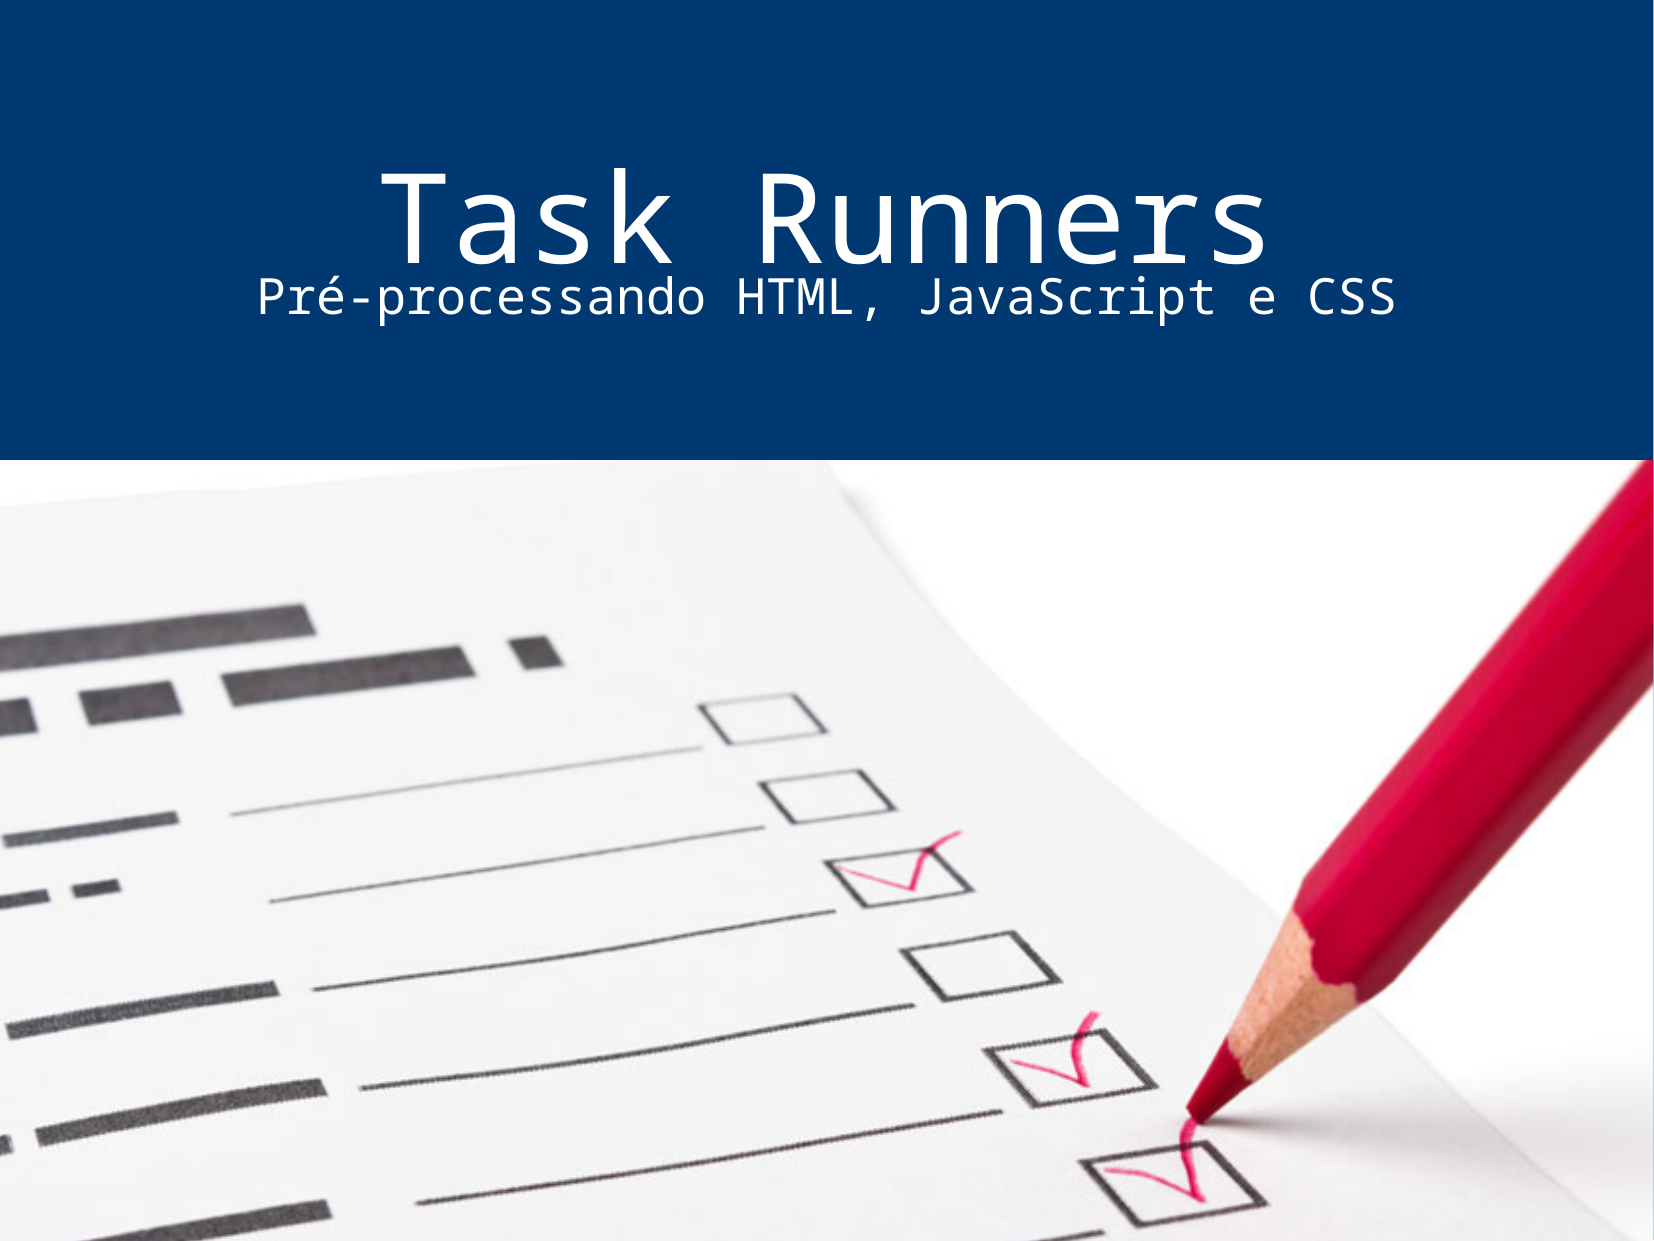

Task Runners
Pré-processando HTML, JavaScript e CSS